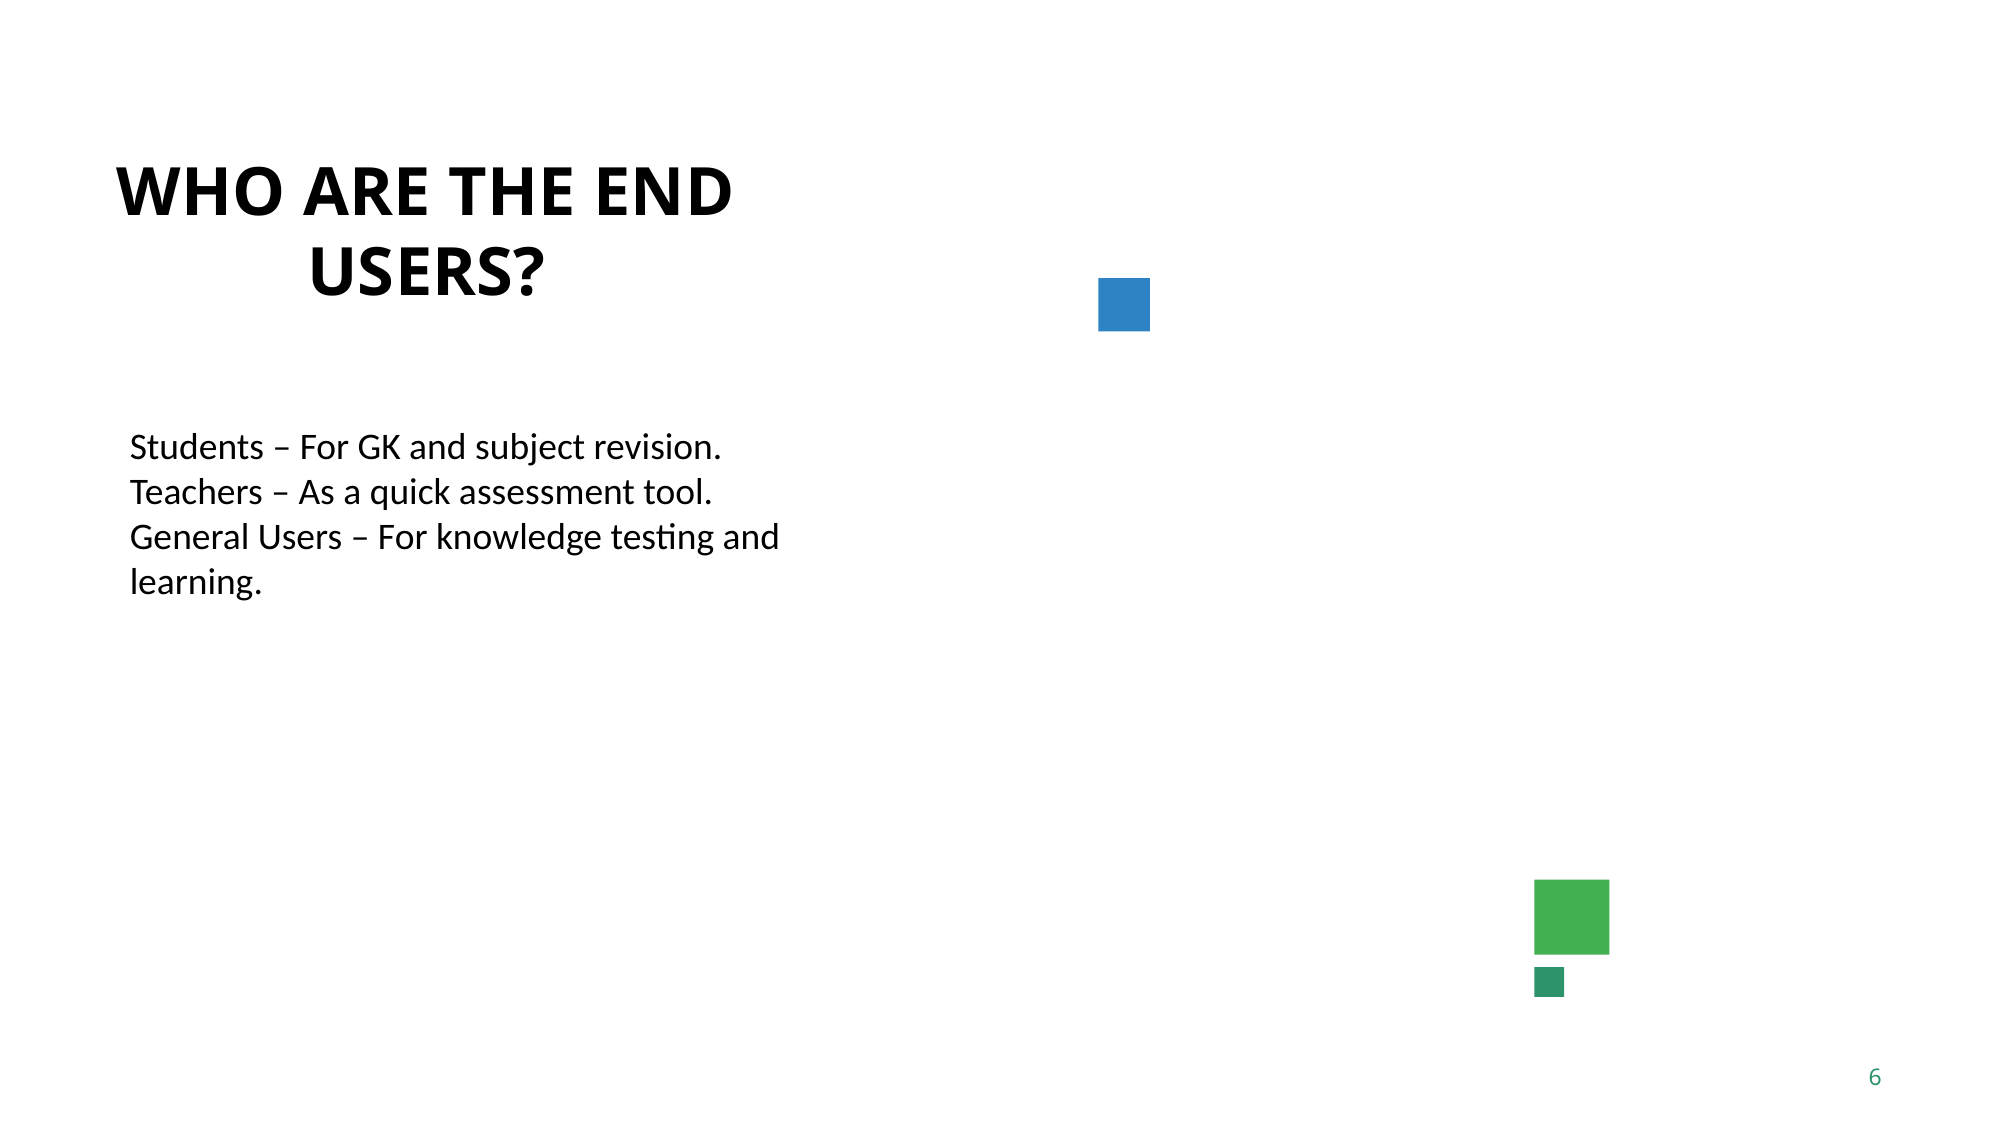

# WHO ARE THE END USERS?
Students – For GK and subject revision.
Teachers – As a quick assessment tool.
General Users – For knowledge testing and learning.